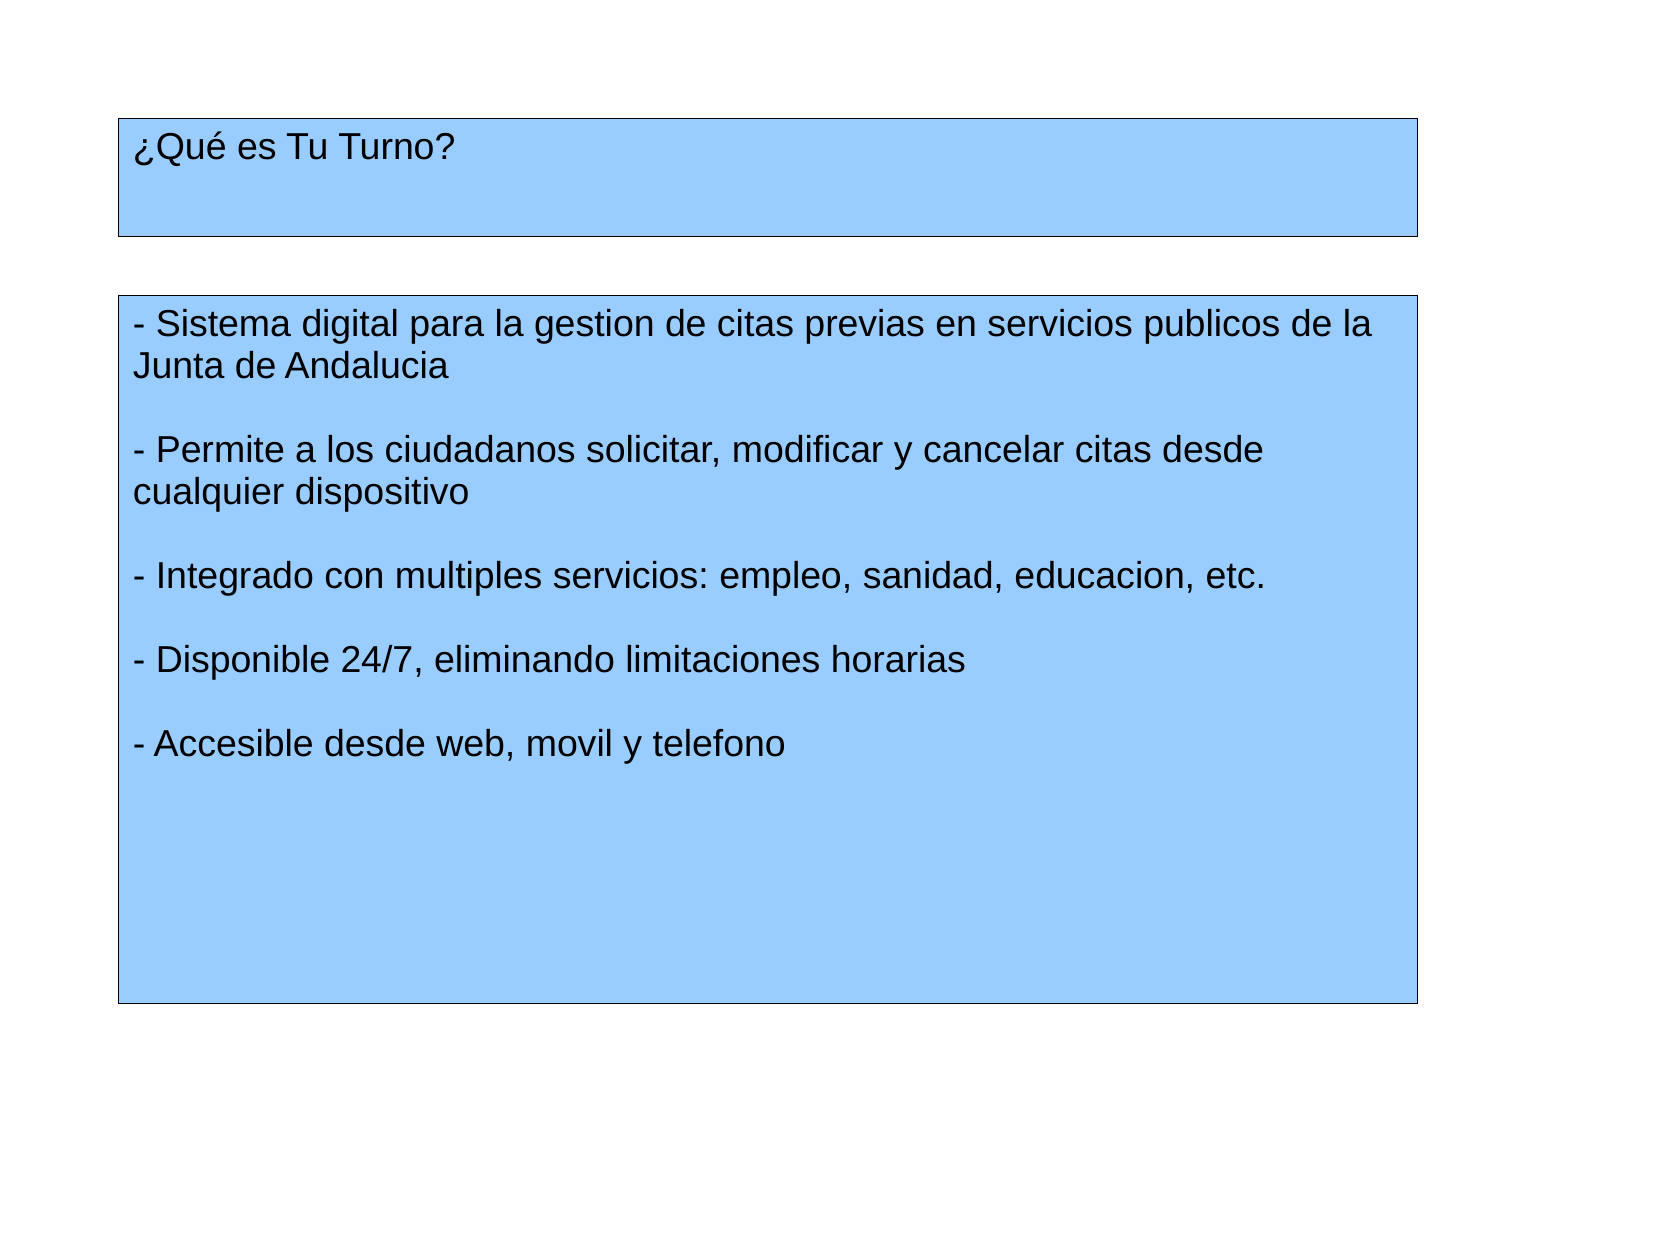

#
¿Qué es Tu Turno?
- Sistema digital para la gestion de citas previas en servicios publicos de la Junta de Andalucia
- Permite a los ciudadanos solicitar, modificar y cancelar citas desde cualquier dispositivo
- Integrado con multiples servicios: empleo, sanidad, educacion, etc.
- Disponible 24/7, eliminando limitaciones horarias
- Accesible desde web, movil y telefono